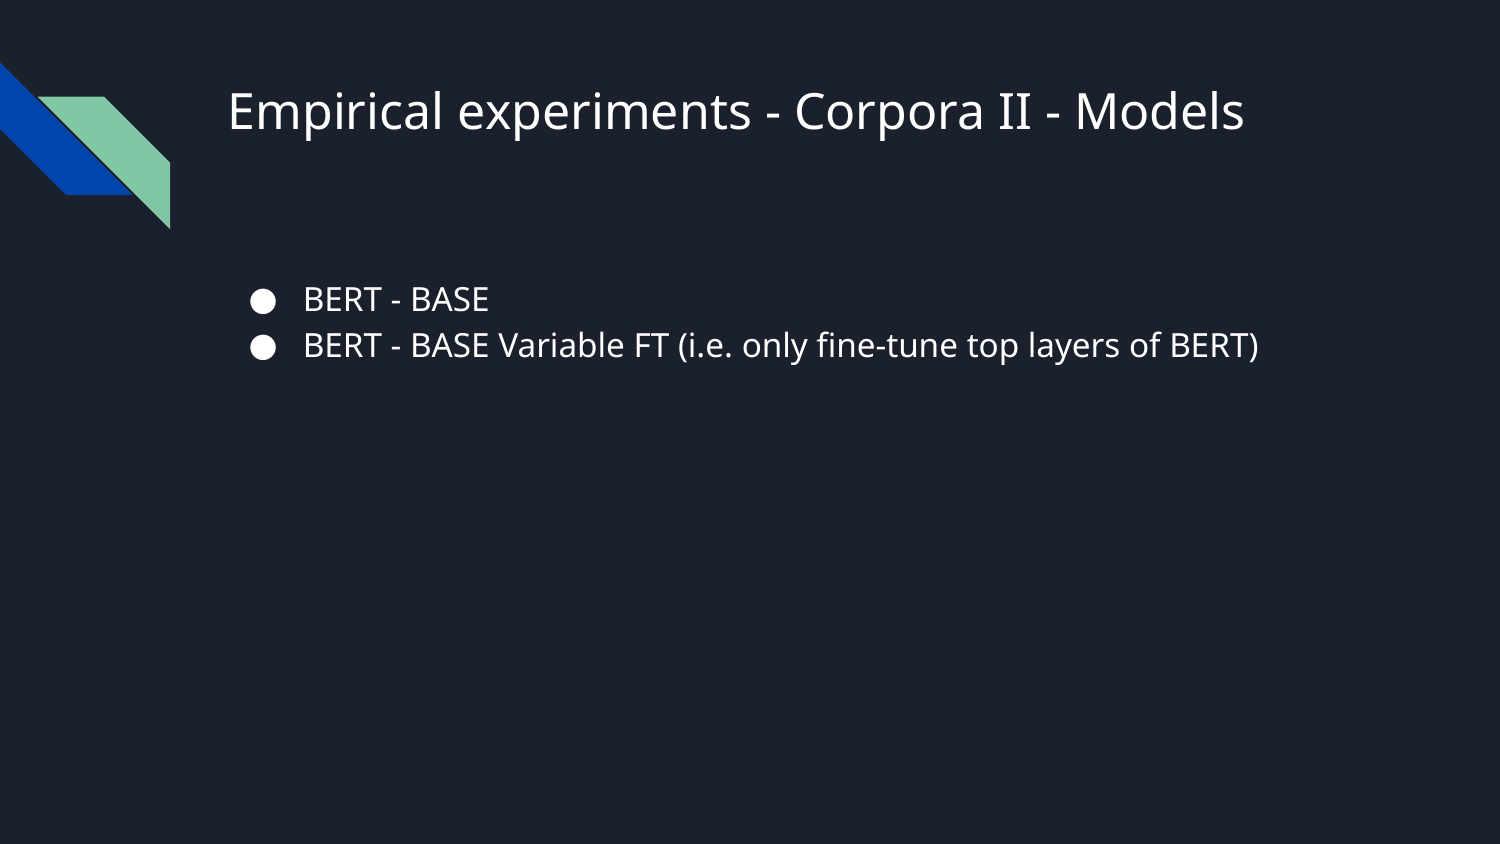

# Empirical experiments - Corpora II - Models
BERT - BASE
BERT - BASE Variable FT (i.e. only fine-tune top layers of BERT)